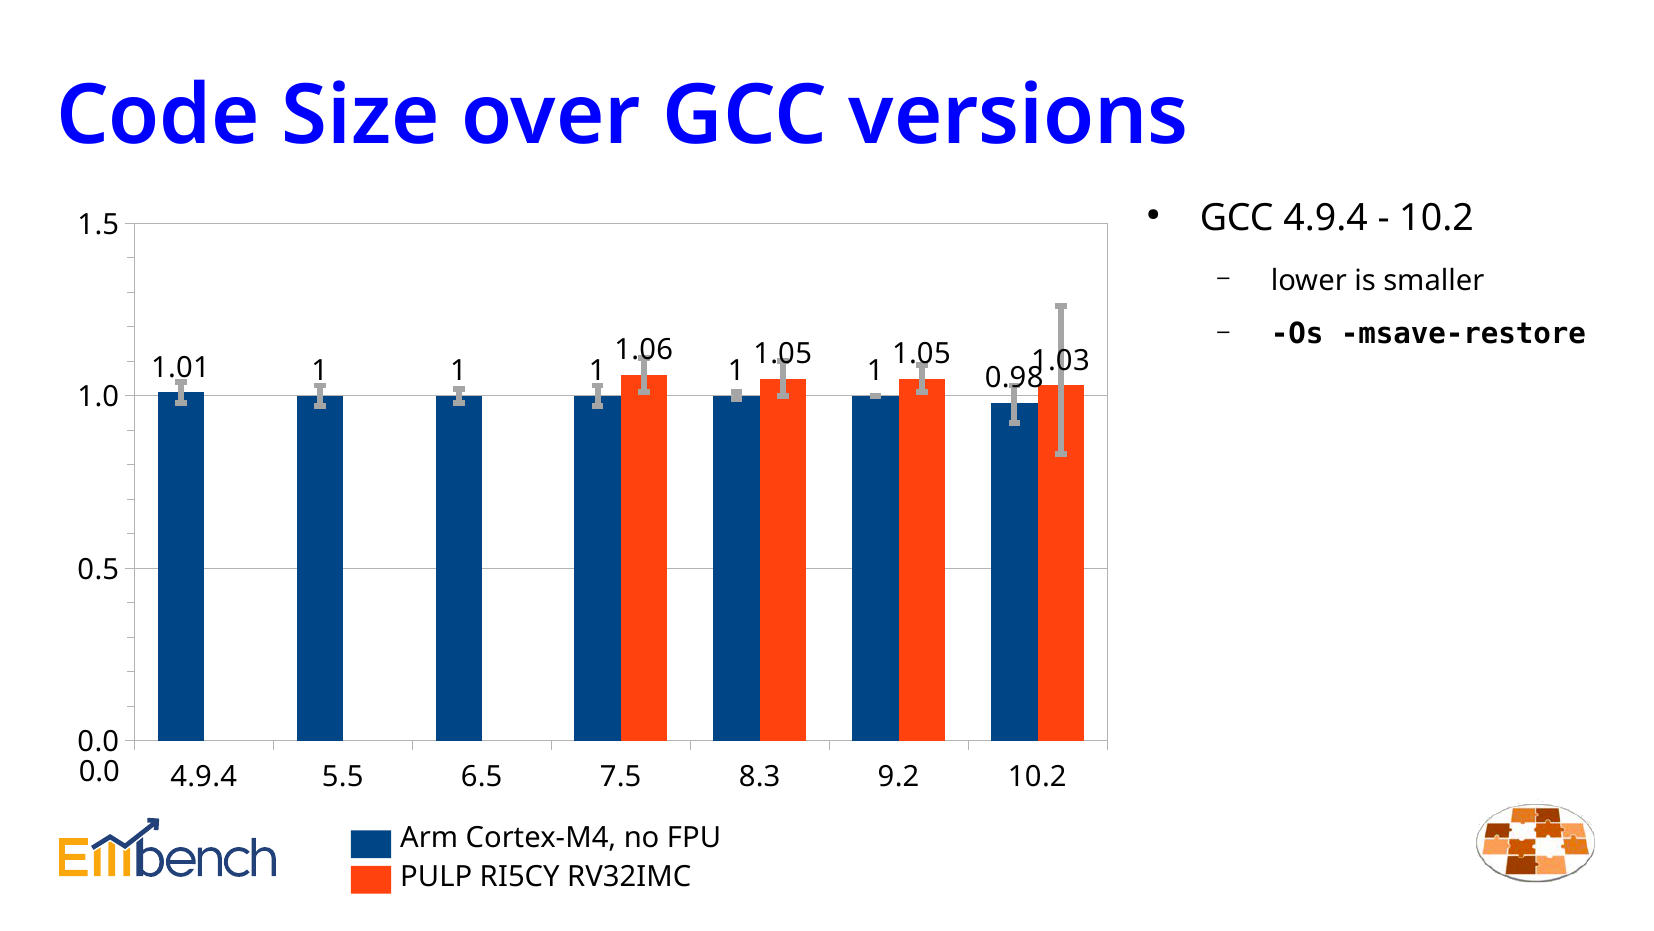

# Code Size over GCC versions
GCC 4.9.4 - 10.2
lower is smaller
-Os ‑msave‑restore
### Chart
| Category | Arm Cortex M4 | RI5CY RV32IMC |
|---|---|---|
| 4.9.4 | 1.01 | None |
| 5.5 | 1.0 | None |
| 6.5 | 1.0 | None |
| 7.5 | 1.0 | 1.06 |
| 8.3 | 1.0 | 1.05 |
| 9.2 | 1.0 | 1.05 |
| 10.2 | 0.98 | 1.03 |0.0
Arm Cortex-M4, no FPU
PULP RI5CY RV32IMC